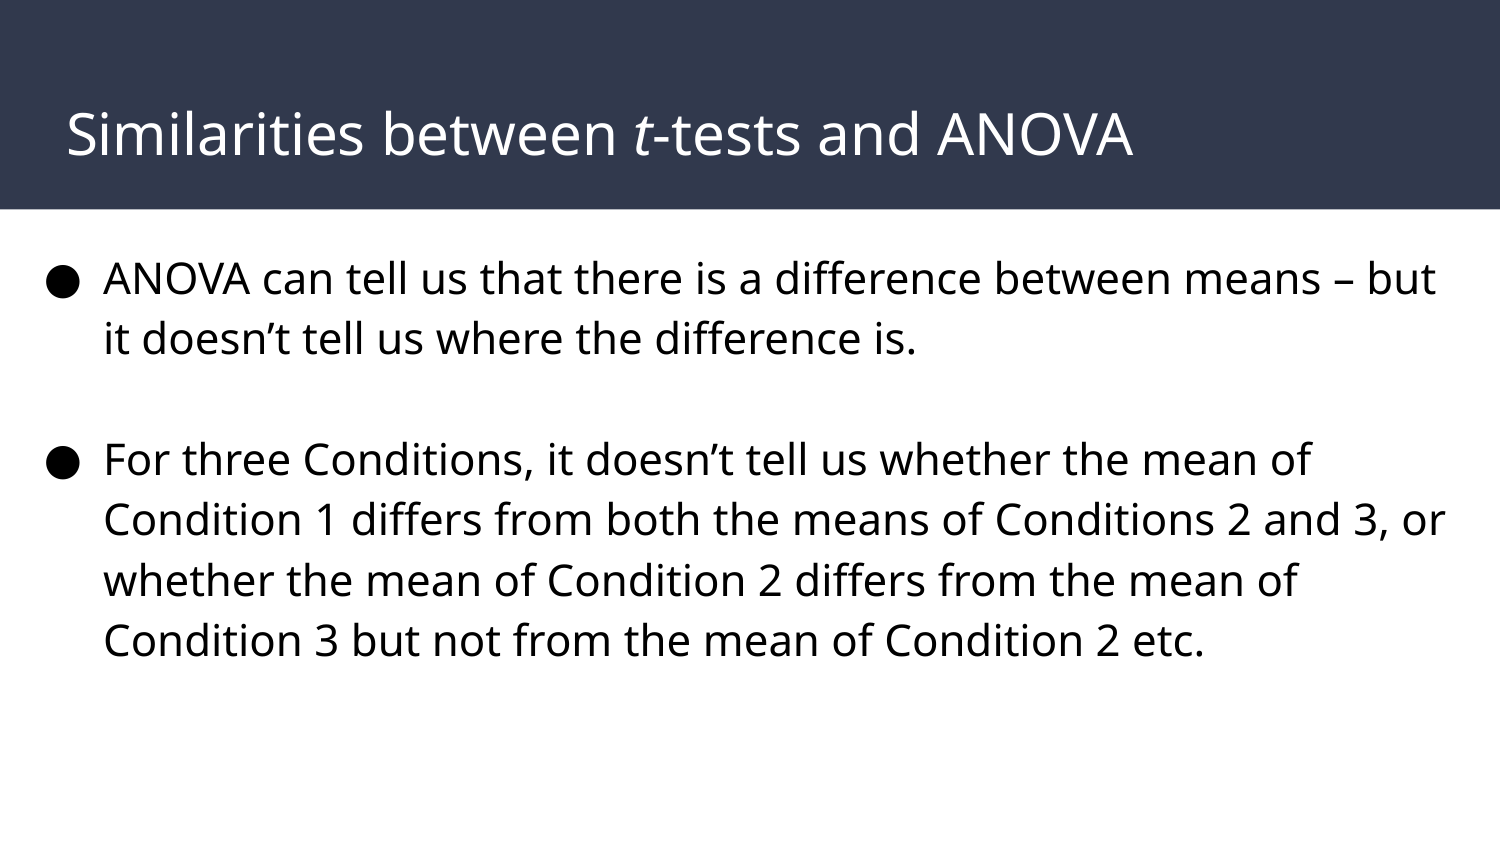

# Similarities between t-tests and ANOVA
ANOVA can tell us that there is a difference between means – but it doesn’t tell us where the difference is.
For three Conditions, it doesn’t tell us whether the mean of Condition 1 differs from both the means of Conditions 2 and 3, or whether the mean of Condition 2 differs from the mean of Condition 3 but not from the mean of Condition 2 etc.